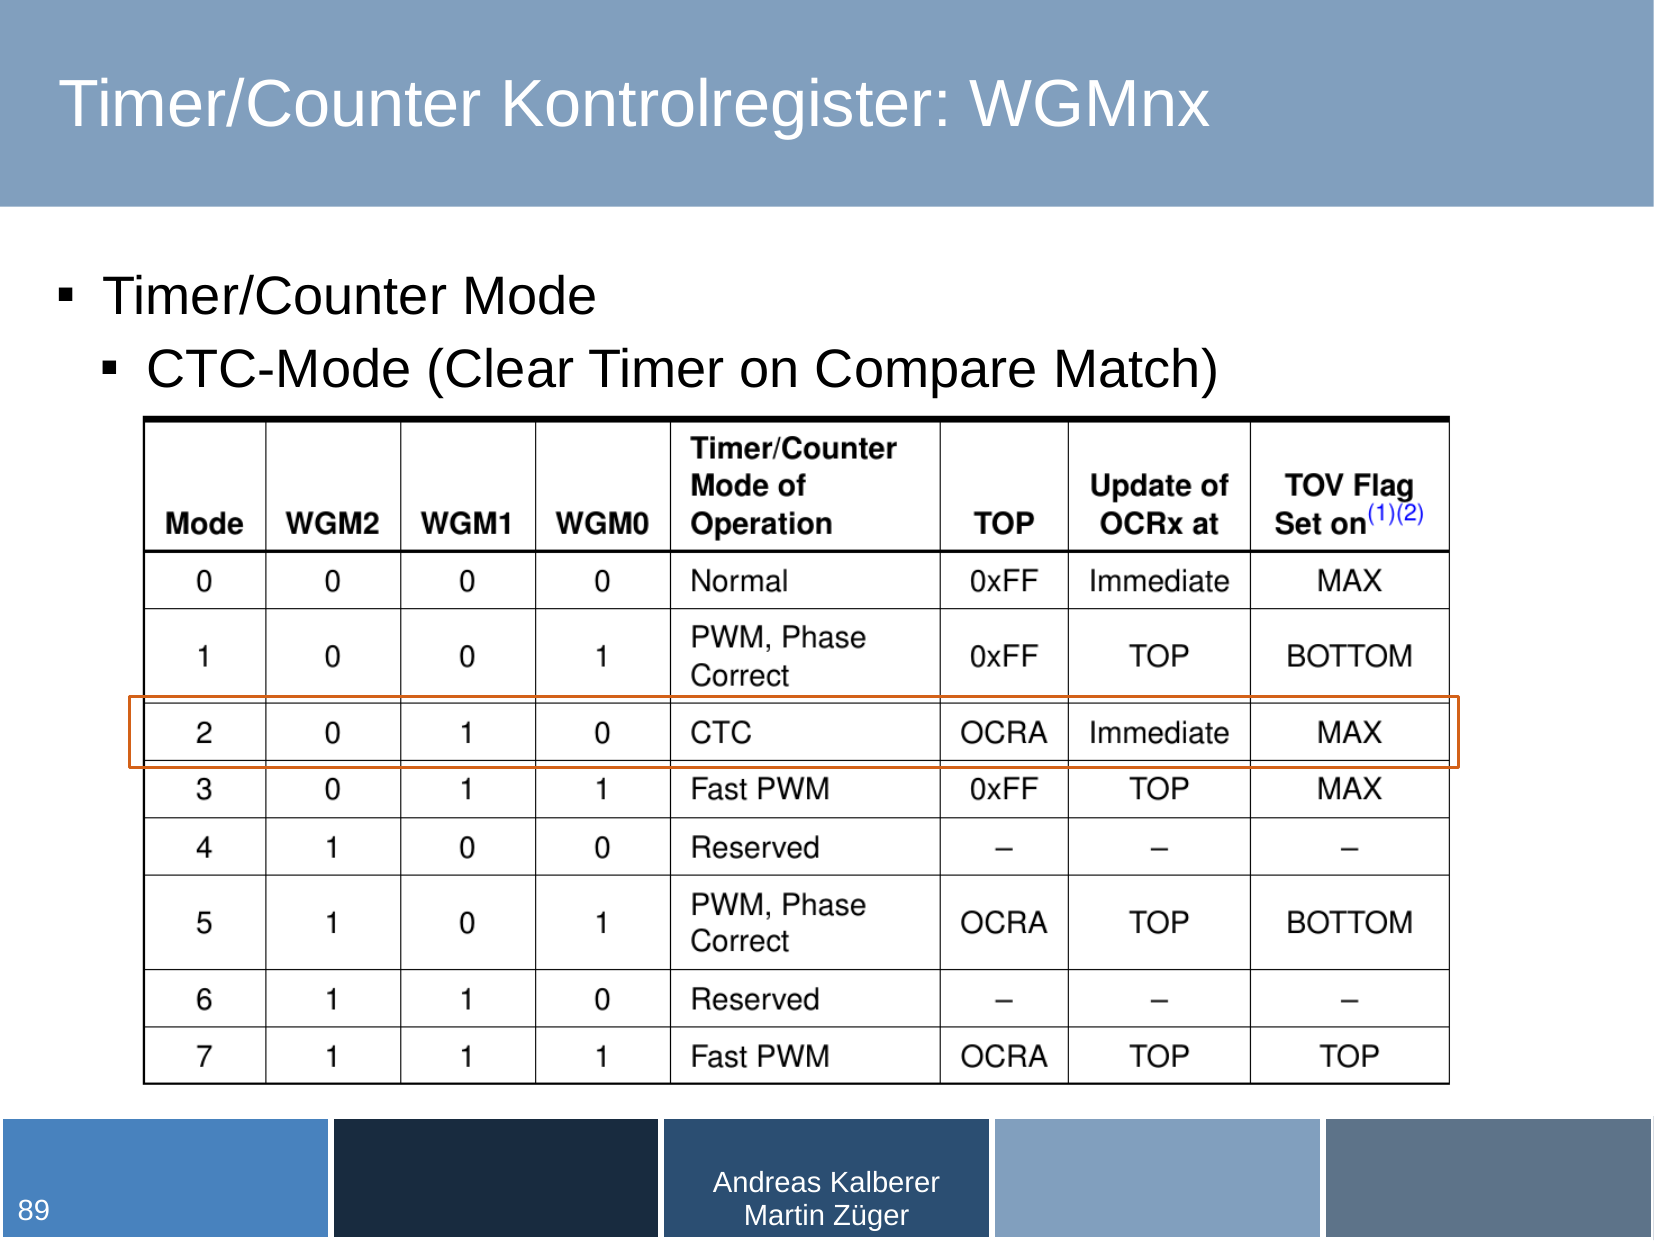

# Timer/Counter Kontrolregister: WGMnx
Timer/Counter Mode
CTC-Mode (Clear Timer on Compare Match)
LibreOffice Productivity Suite
89